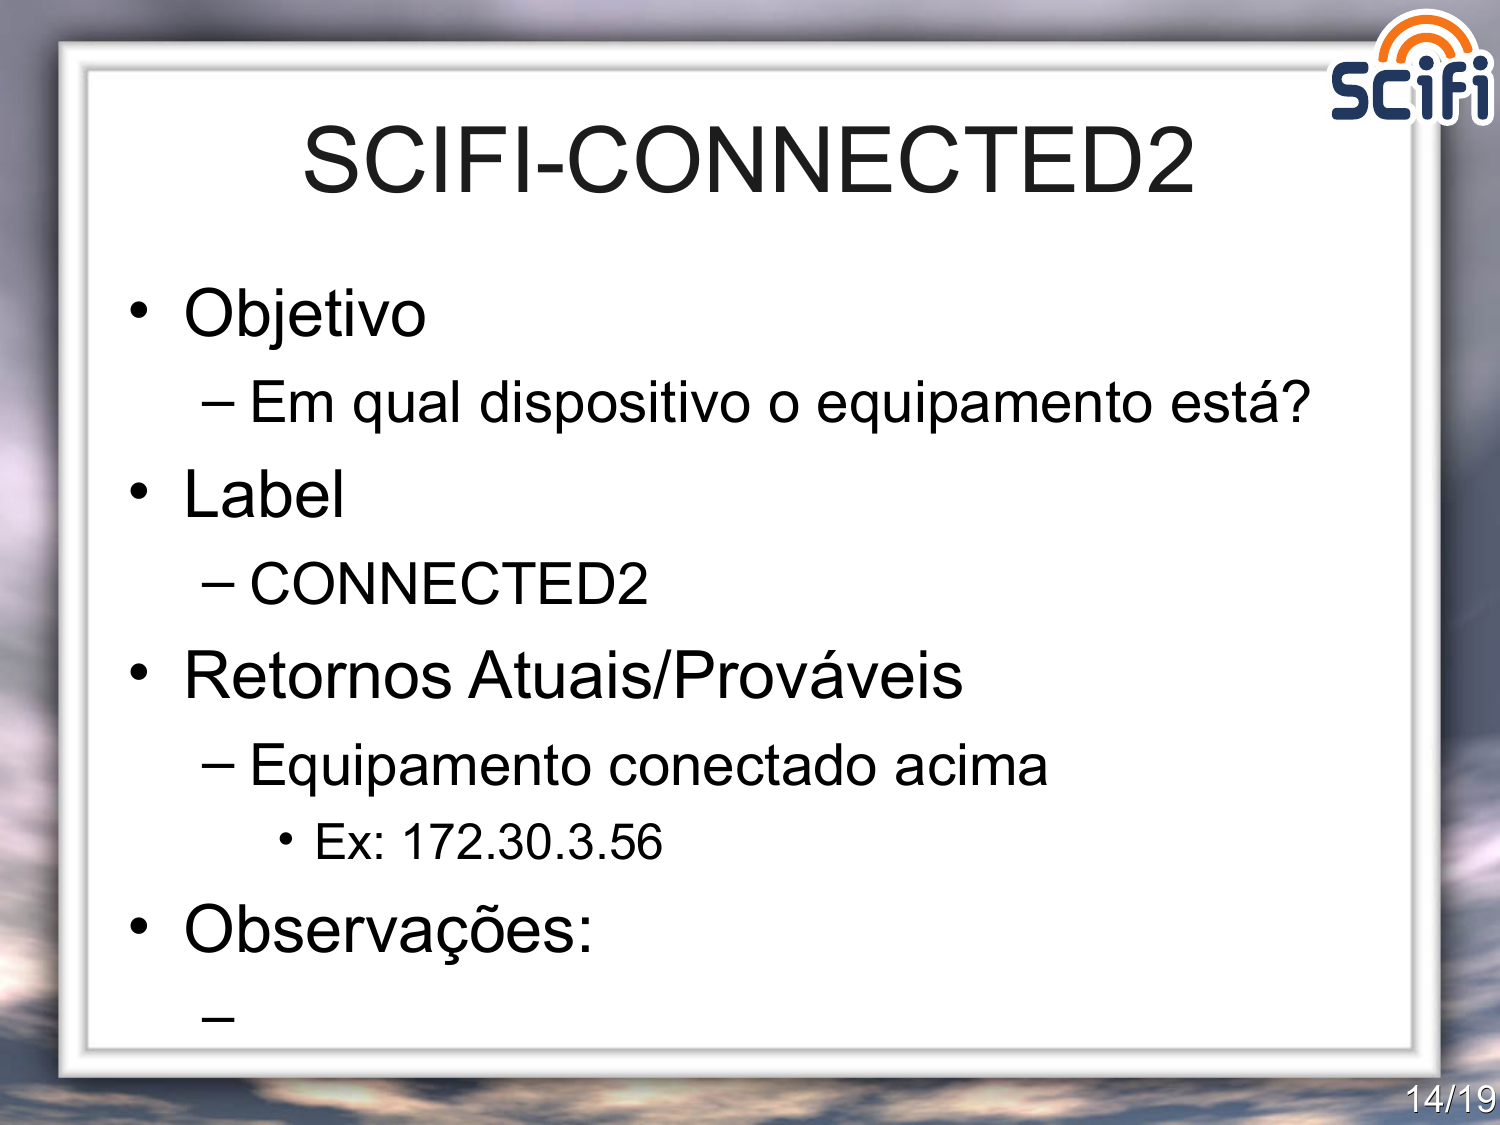

# SCIFI-CONNECTED2
Objetivo
Em qual dispositivo o equipamento está?
Label
CONNECTED2
Retornos Atuais/Prováveis
Equipamento conectado acima
Ex: 172.30.3.56
Observações: